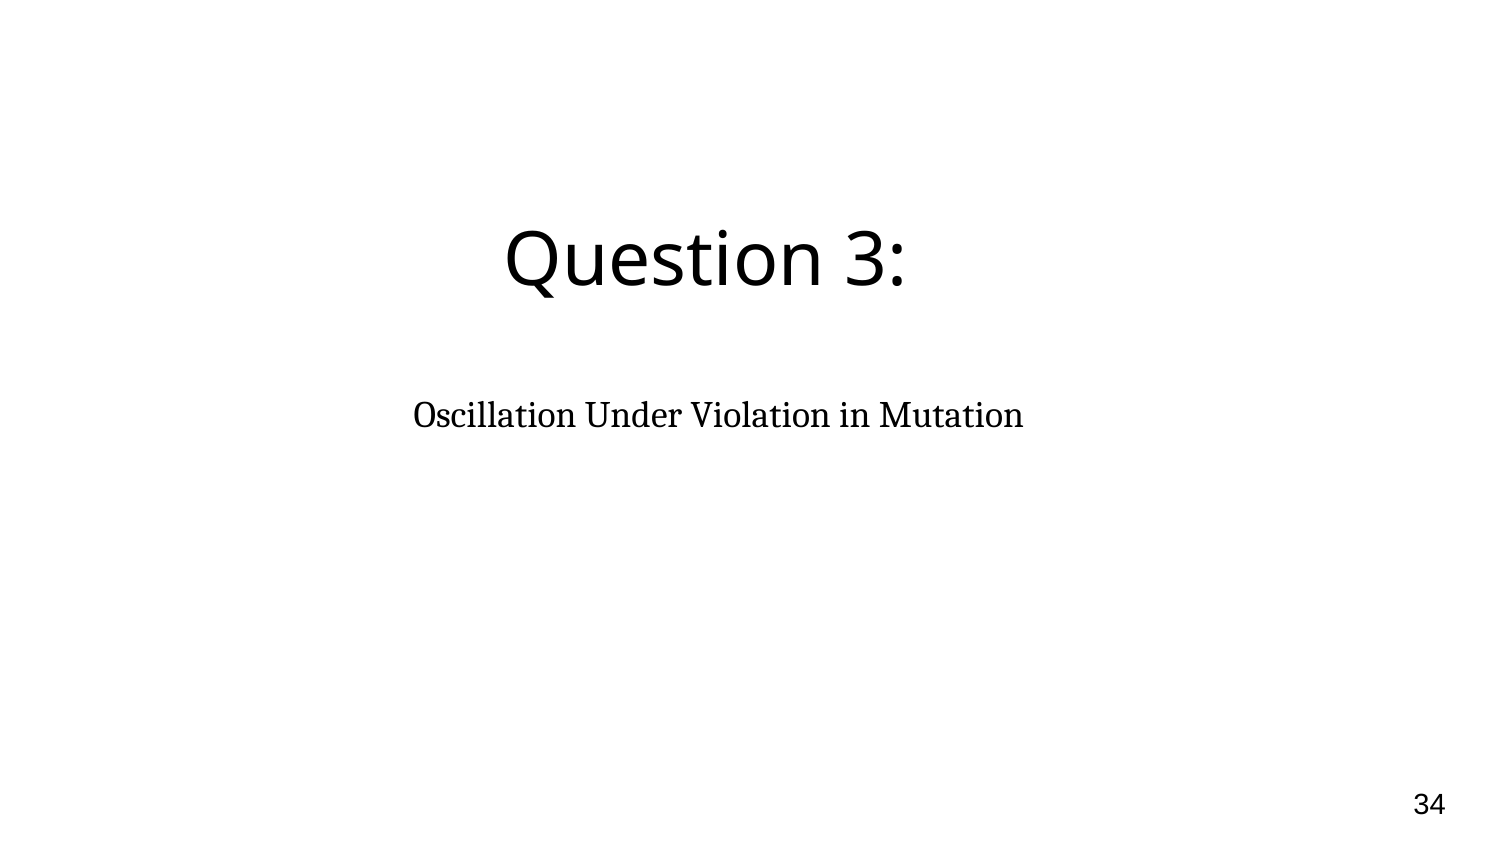

# Question 3:
Oscillation Under Violation in Mutation
34